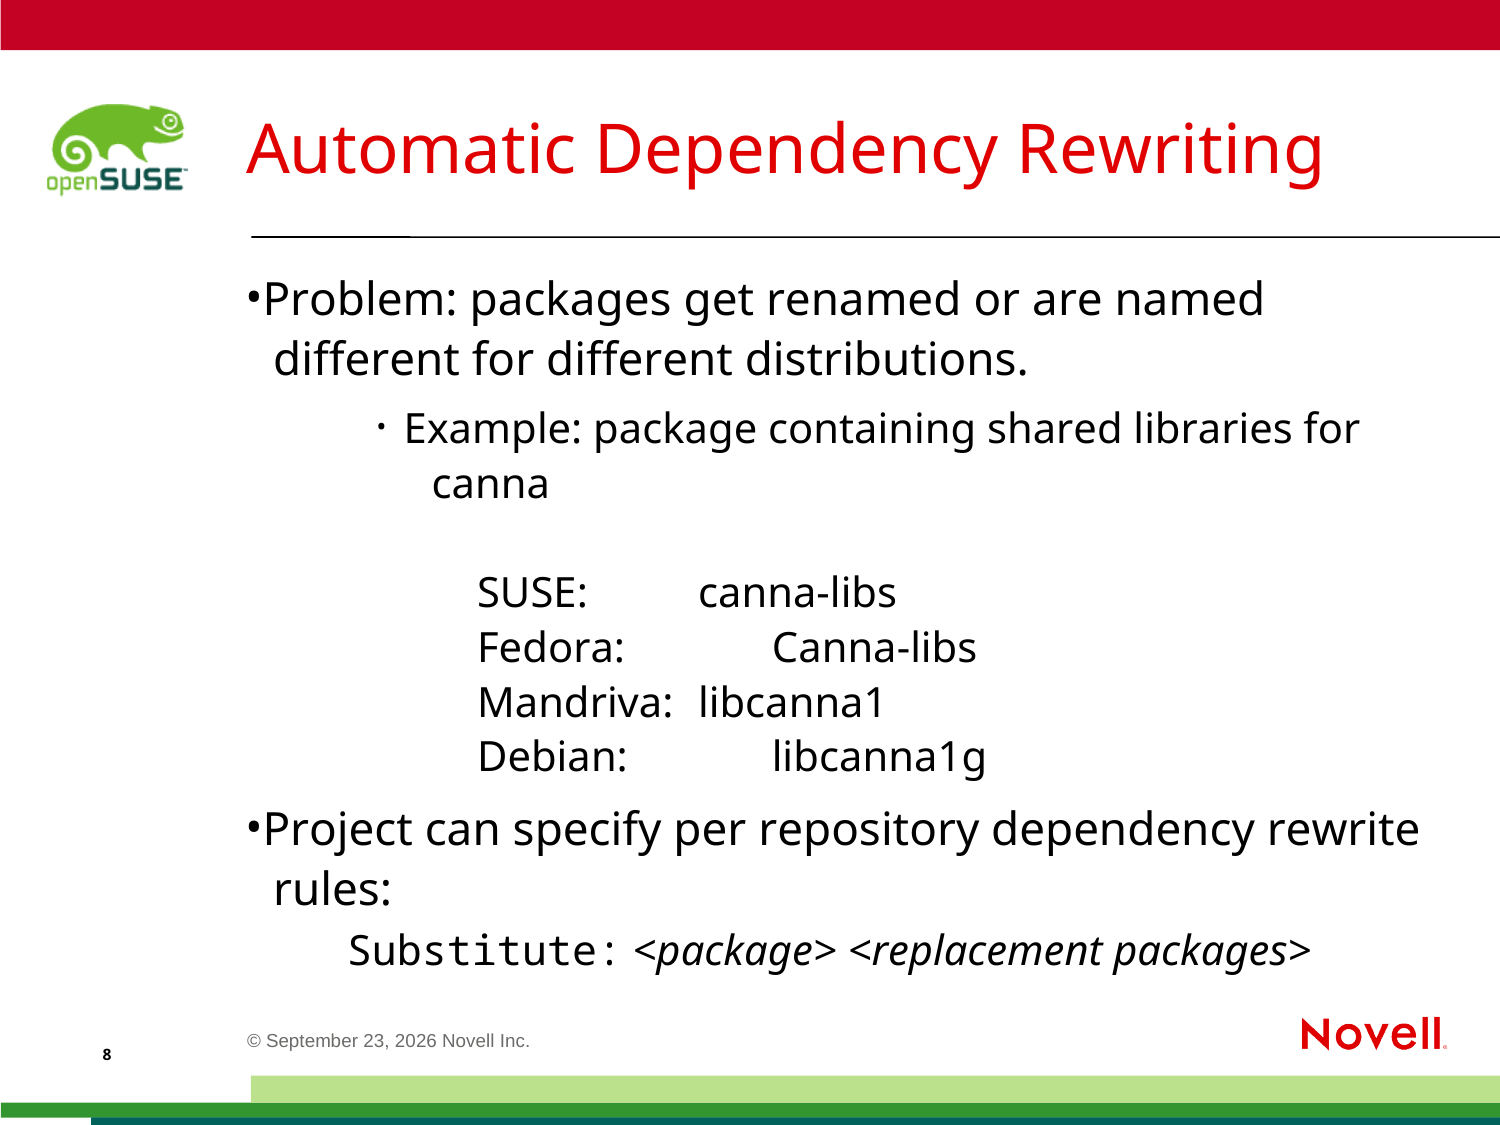

# Automatic Dependency Rewriting
Problem: packages get renamed or are named different for different distributions.
Example: package containing shared libraries for canna
	SUSE:		canna-libs
	Fedora:		Canna-libs
	Mandriva:	libcanna1
	Debian:		libcanna1g
Project can specify per repository dependency rewrite rules:
	Substitute: <package> <replacement packages>